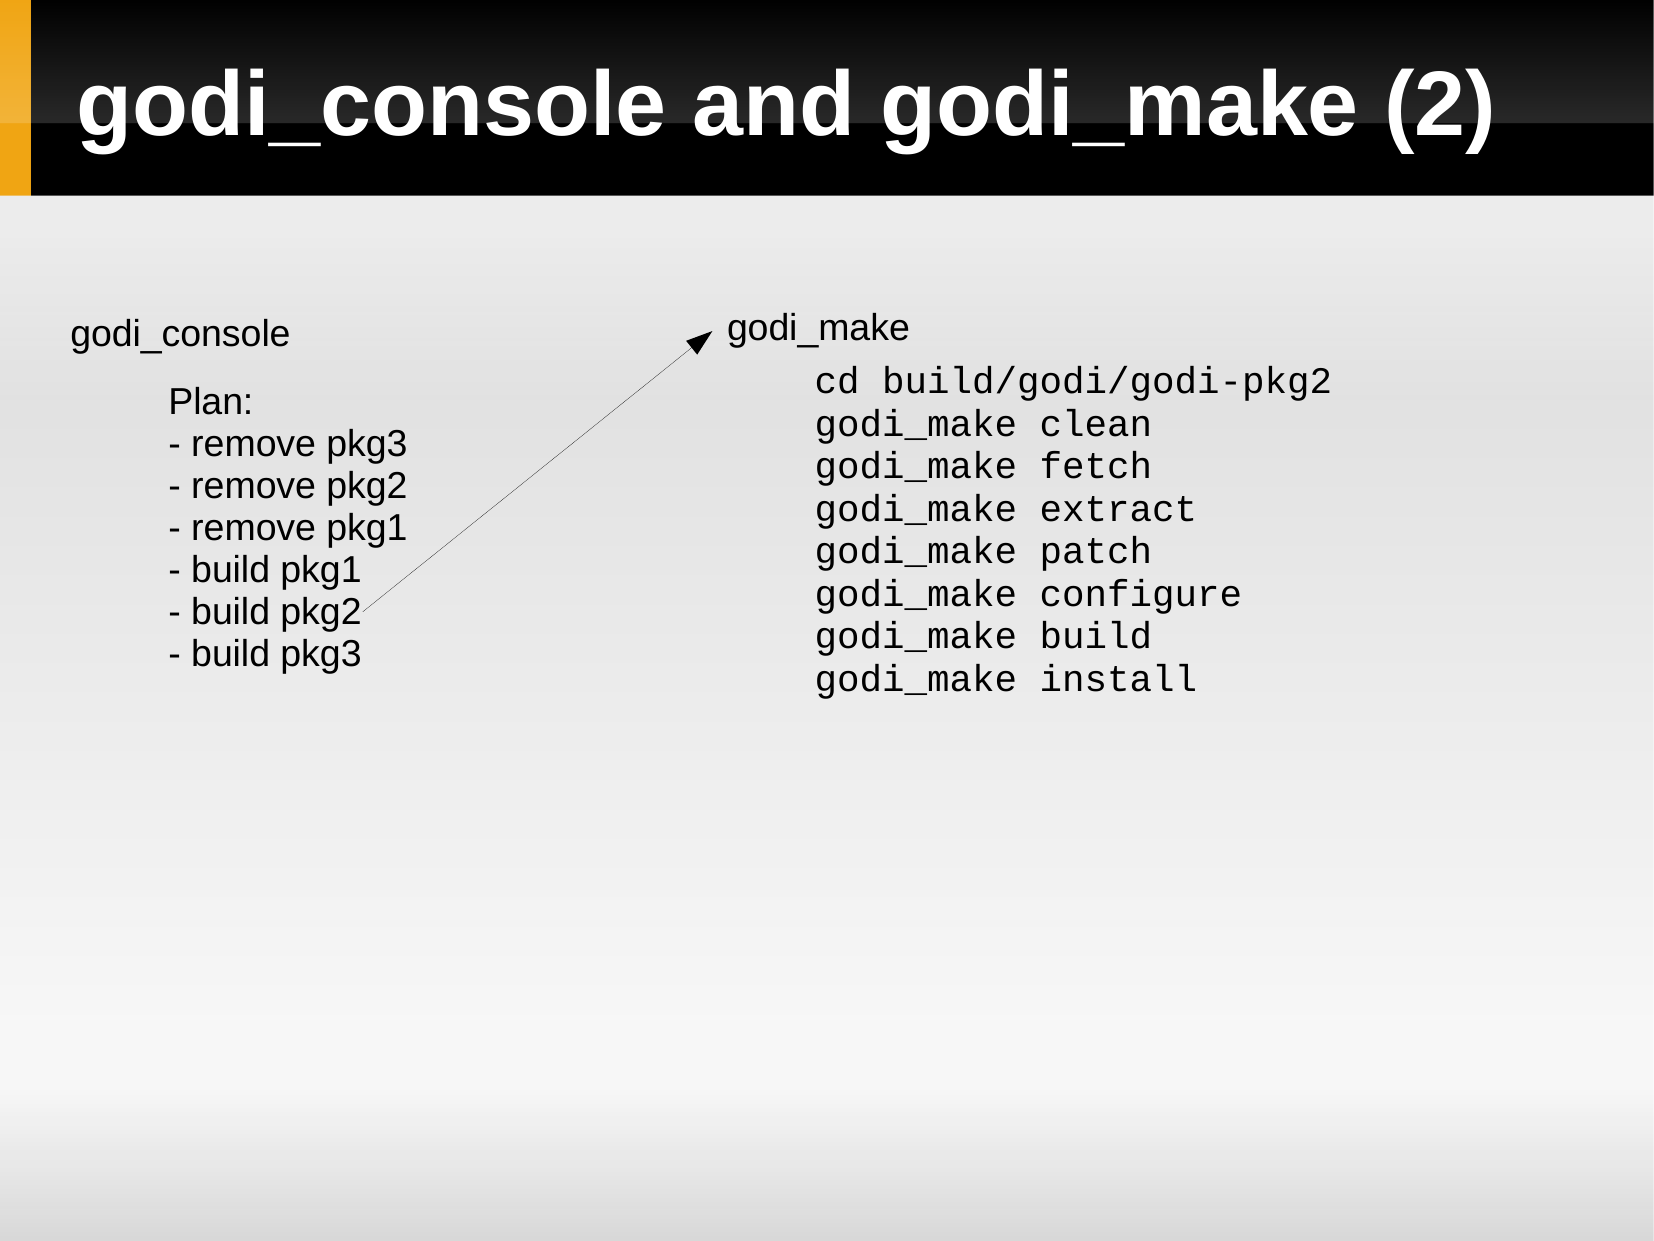

# godi_console and godi_make (2)
godi_make
godi_console
cd build/godi/godi-pkg2
godi_make clean
godi_make fetch
godi_make extract
godi_make patch
godi_make configure
godi_make build
godi_make install
Plan:
- remove pkg3
- remove pkg2
- remove pkg1
- build pkg1
- build pkg2
- build pkg3